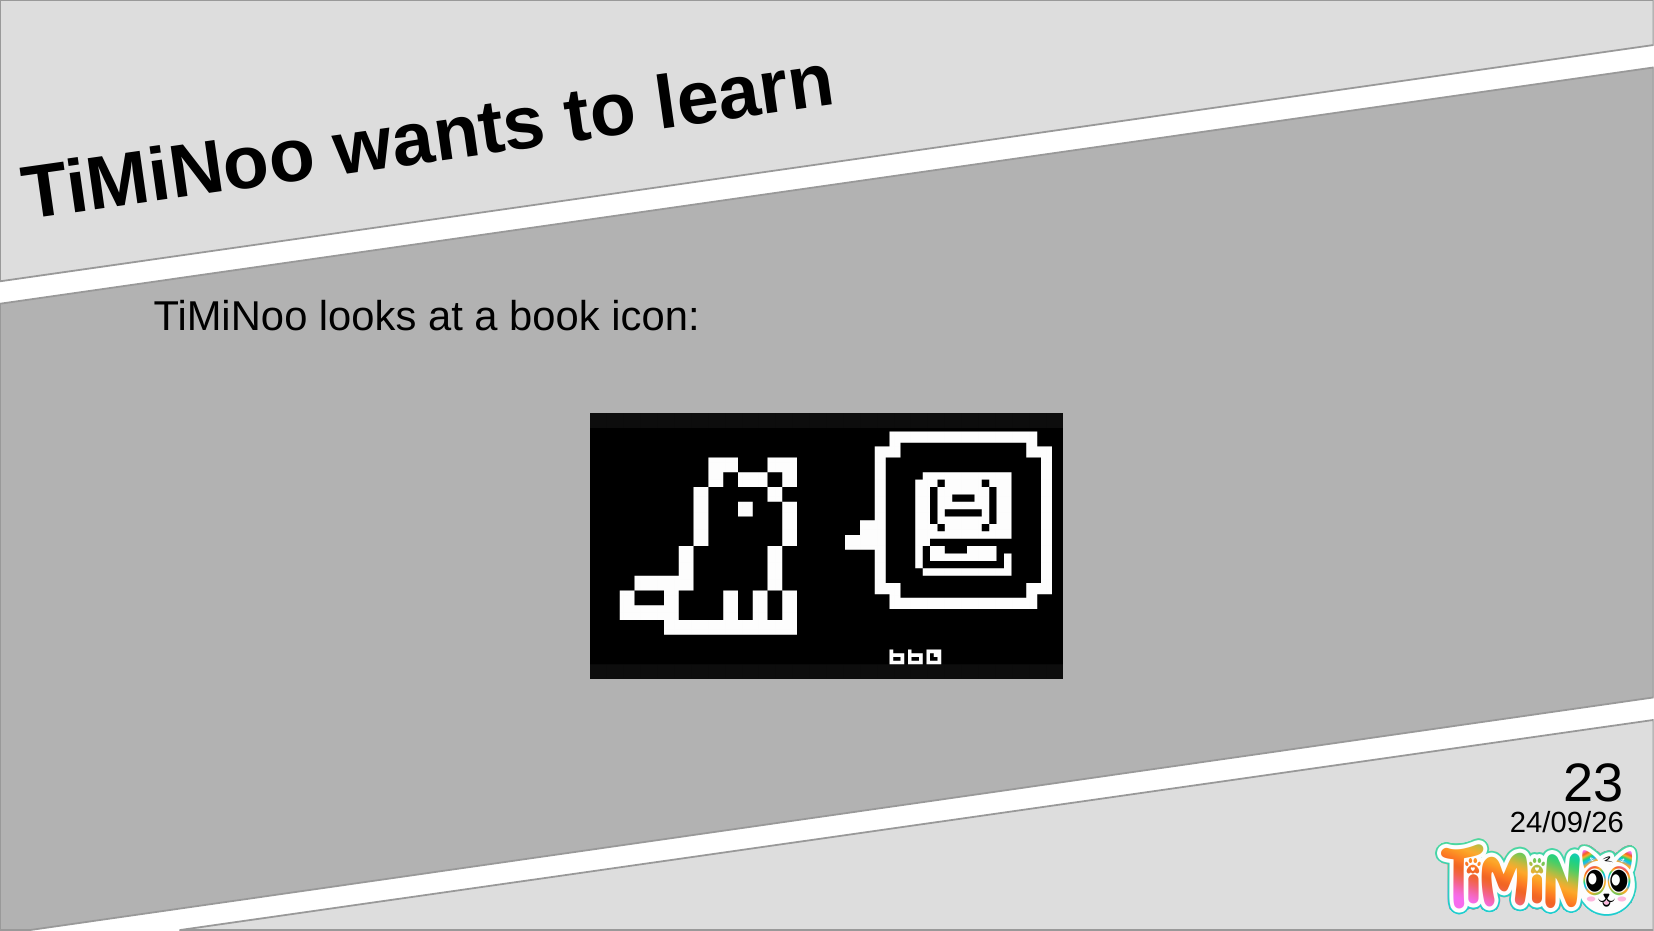

# TiMiNoo wants to learn
TiMiNoo looks at a book icon:
23